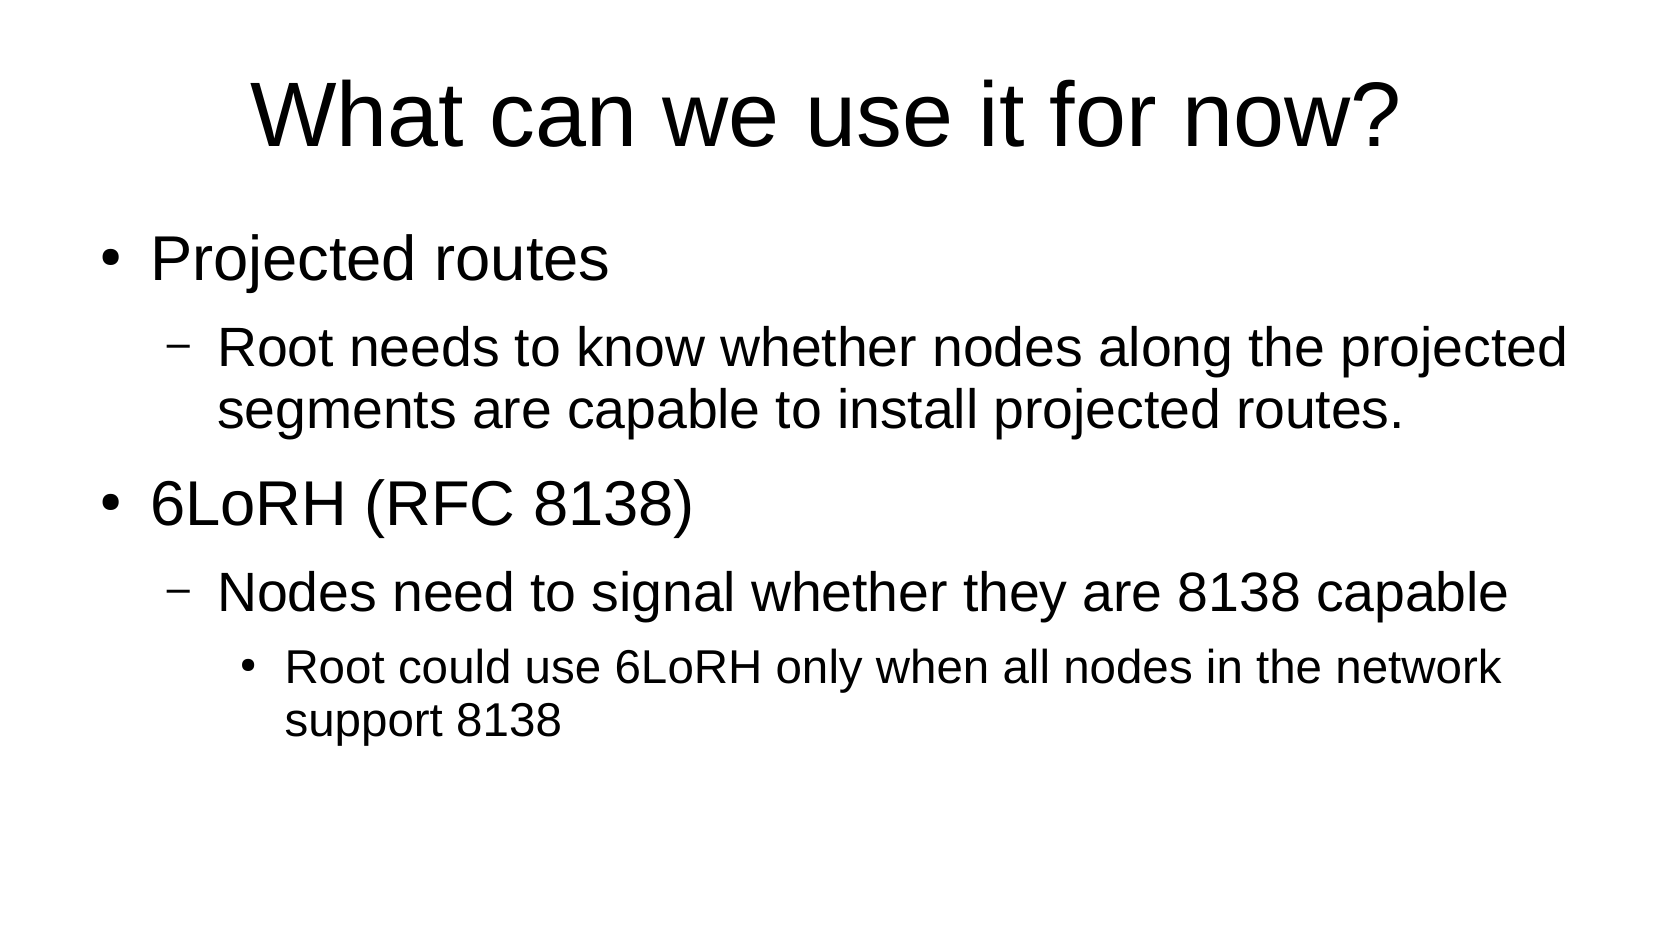

# What can we use it for now?
Projected routes
Root needs to know whether nodes along the projected segments are capable to install projected routes.
6LoRH (RFC 8138)
Nodes need to signal whether they are 8138 capable
Root could use 6LoRH only when all nodes in the network support 8138